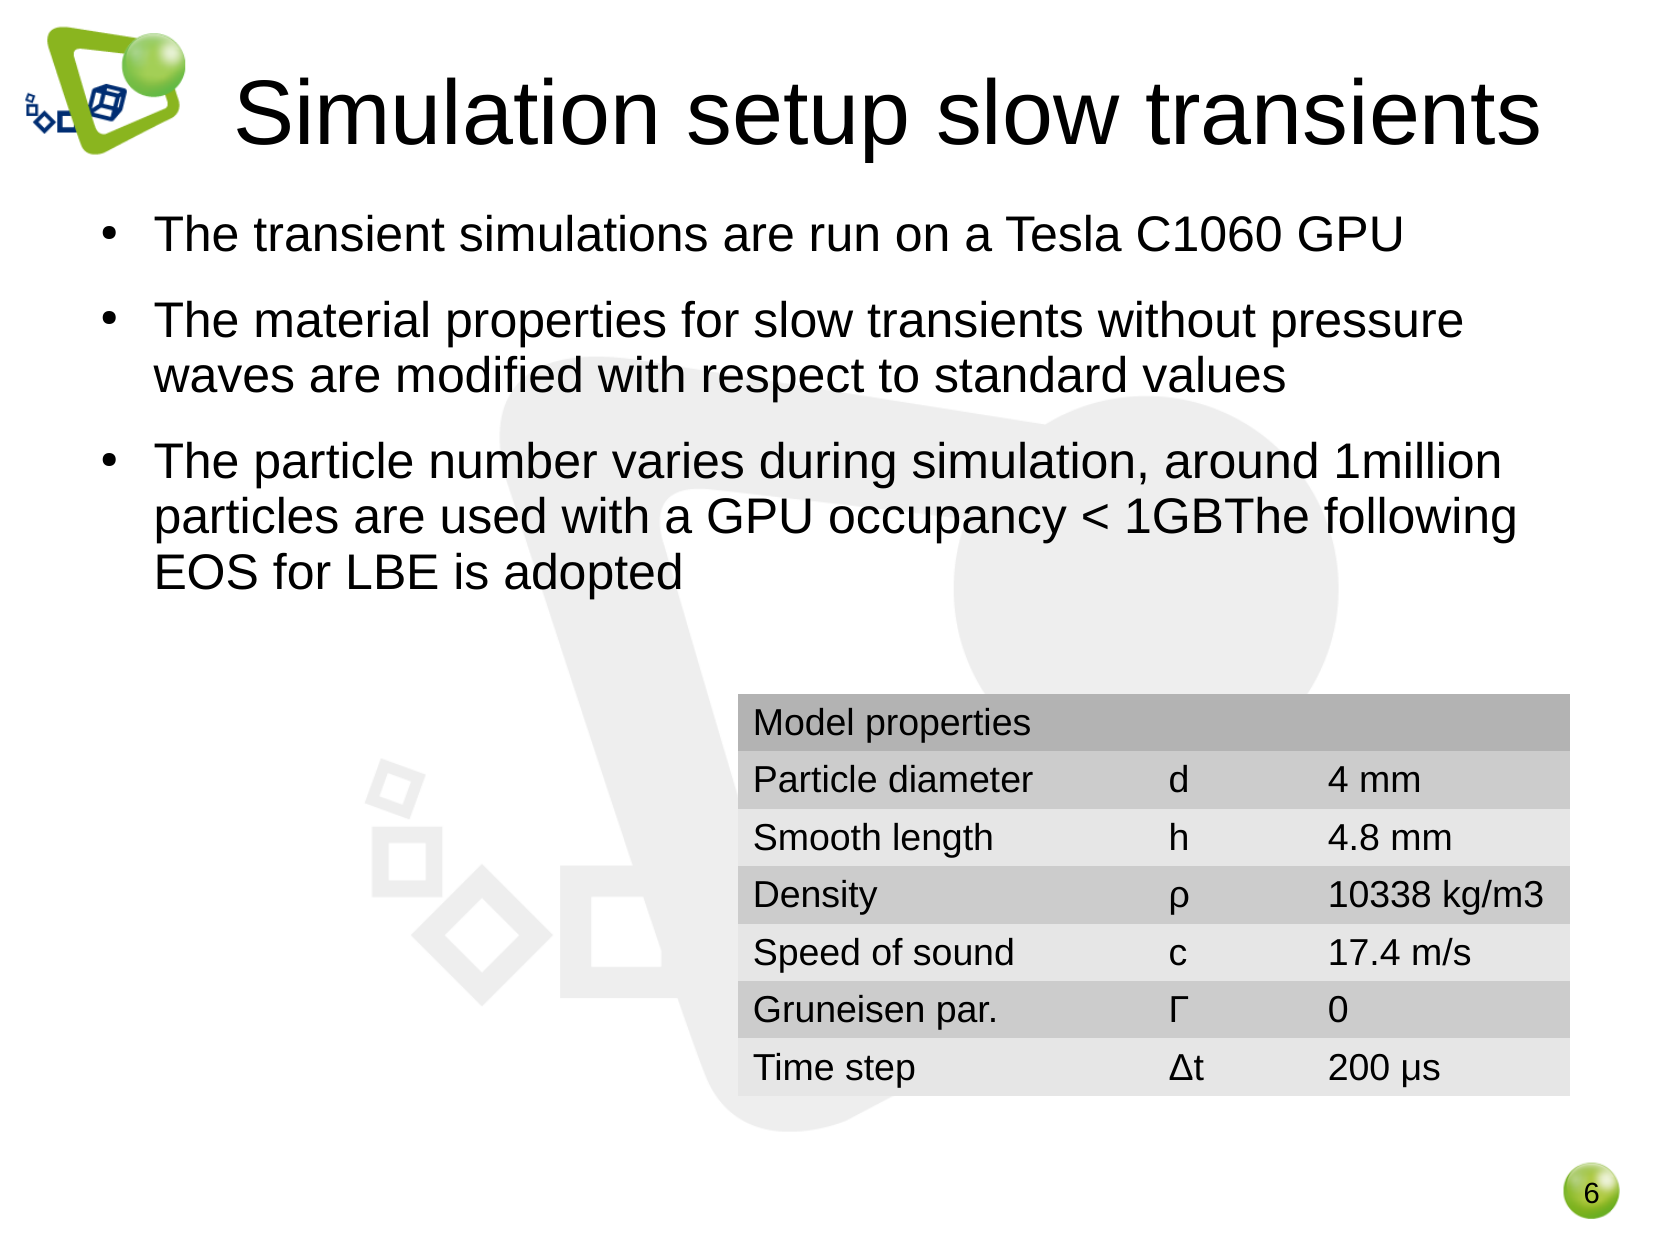

# Simulation setup slow transients
The transient simulations are run on a Tesla C1060 GPU
The material properties for slow transients without pressure waves are modified with respect to standard values
The particle number varies during simulation, around 1million particles are used with a GPU occupancy < 1GBThe following EOS for LBE is adopted
| Model properties | | |
| --- | --- | --- |
| Particle diameter | d | 4 mm |
| Smooth length | h | 4.8 mm |
| Density | ρ | 10338 kg/m3 |
| Speed of sound | c | 17.4 m/s |
| Gruneisen par. | Γ | 0 |
| Time step | Δt | 200 μs |